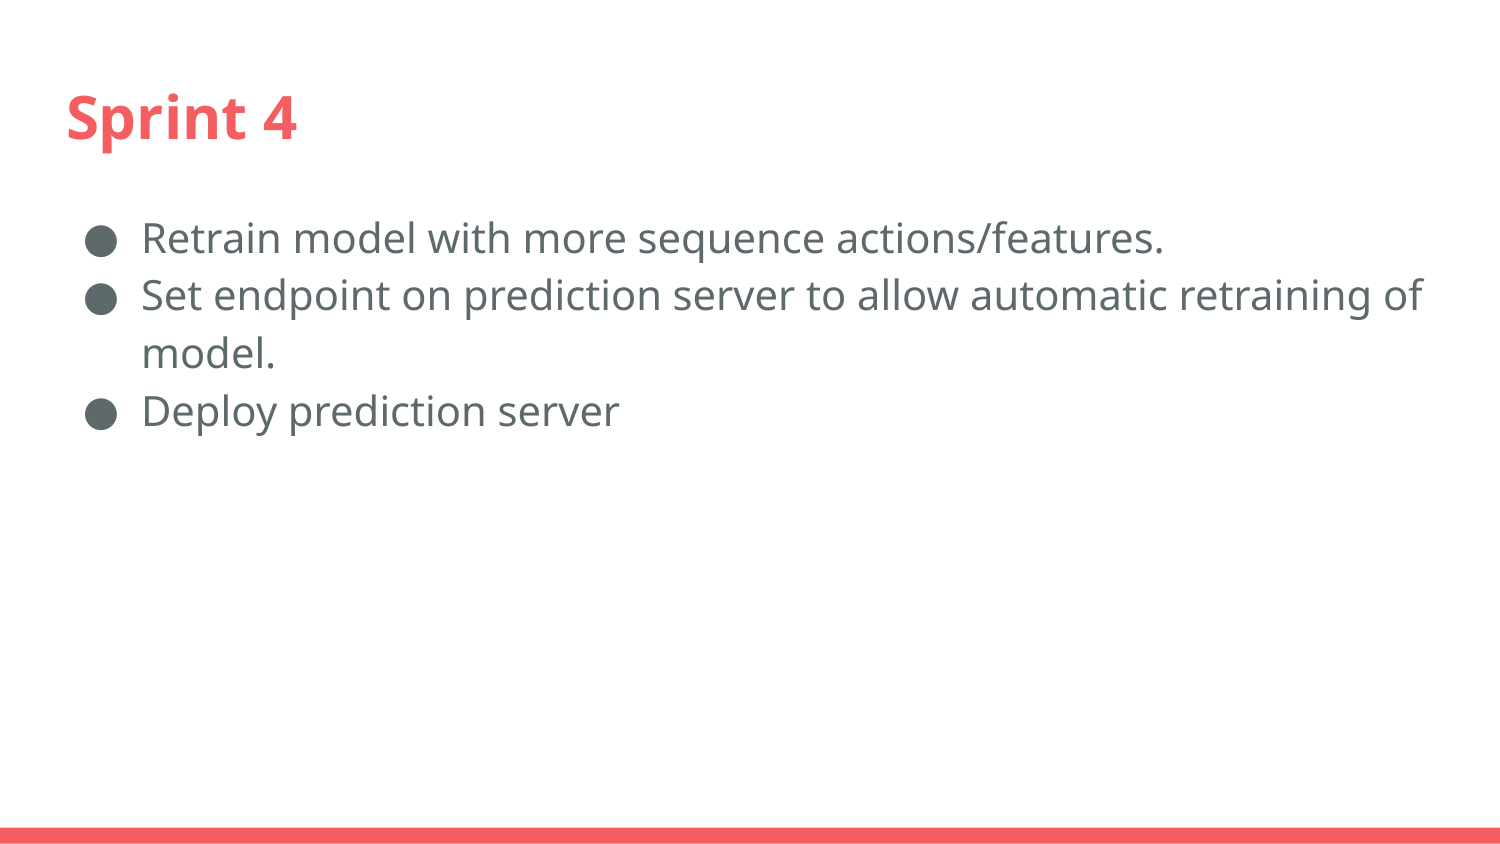

# Sprint 4
Retrain model with more sequence actions/features.
Set endpoint on prediction server to allow automatic retraining of model.
Deploy prediction server